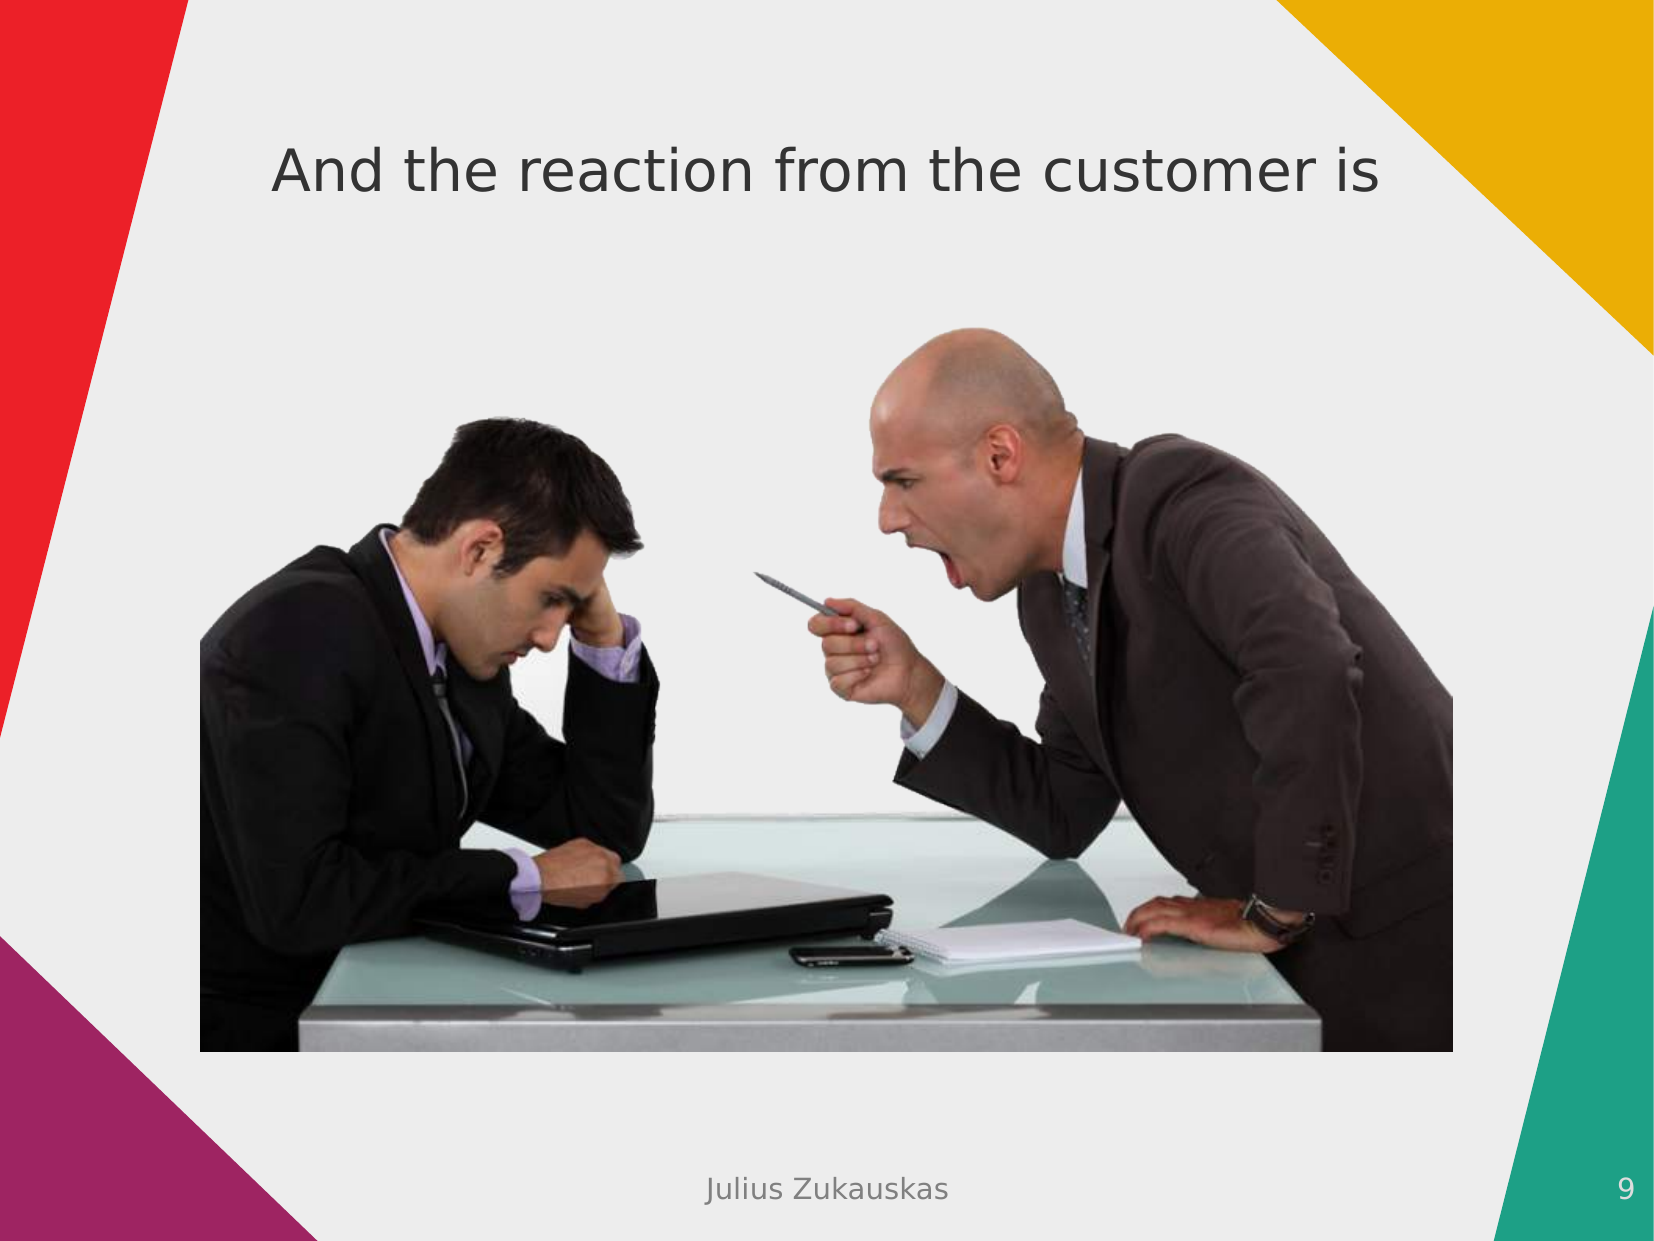

# And the reaction from the customer is
Julius Zukauskas
9